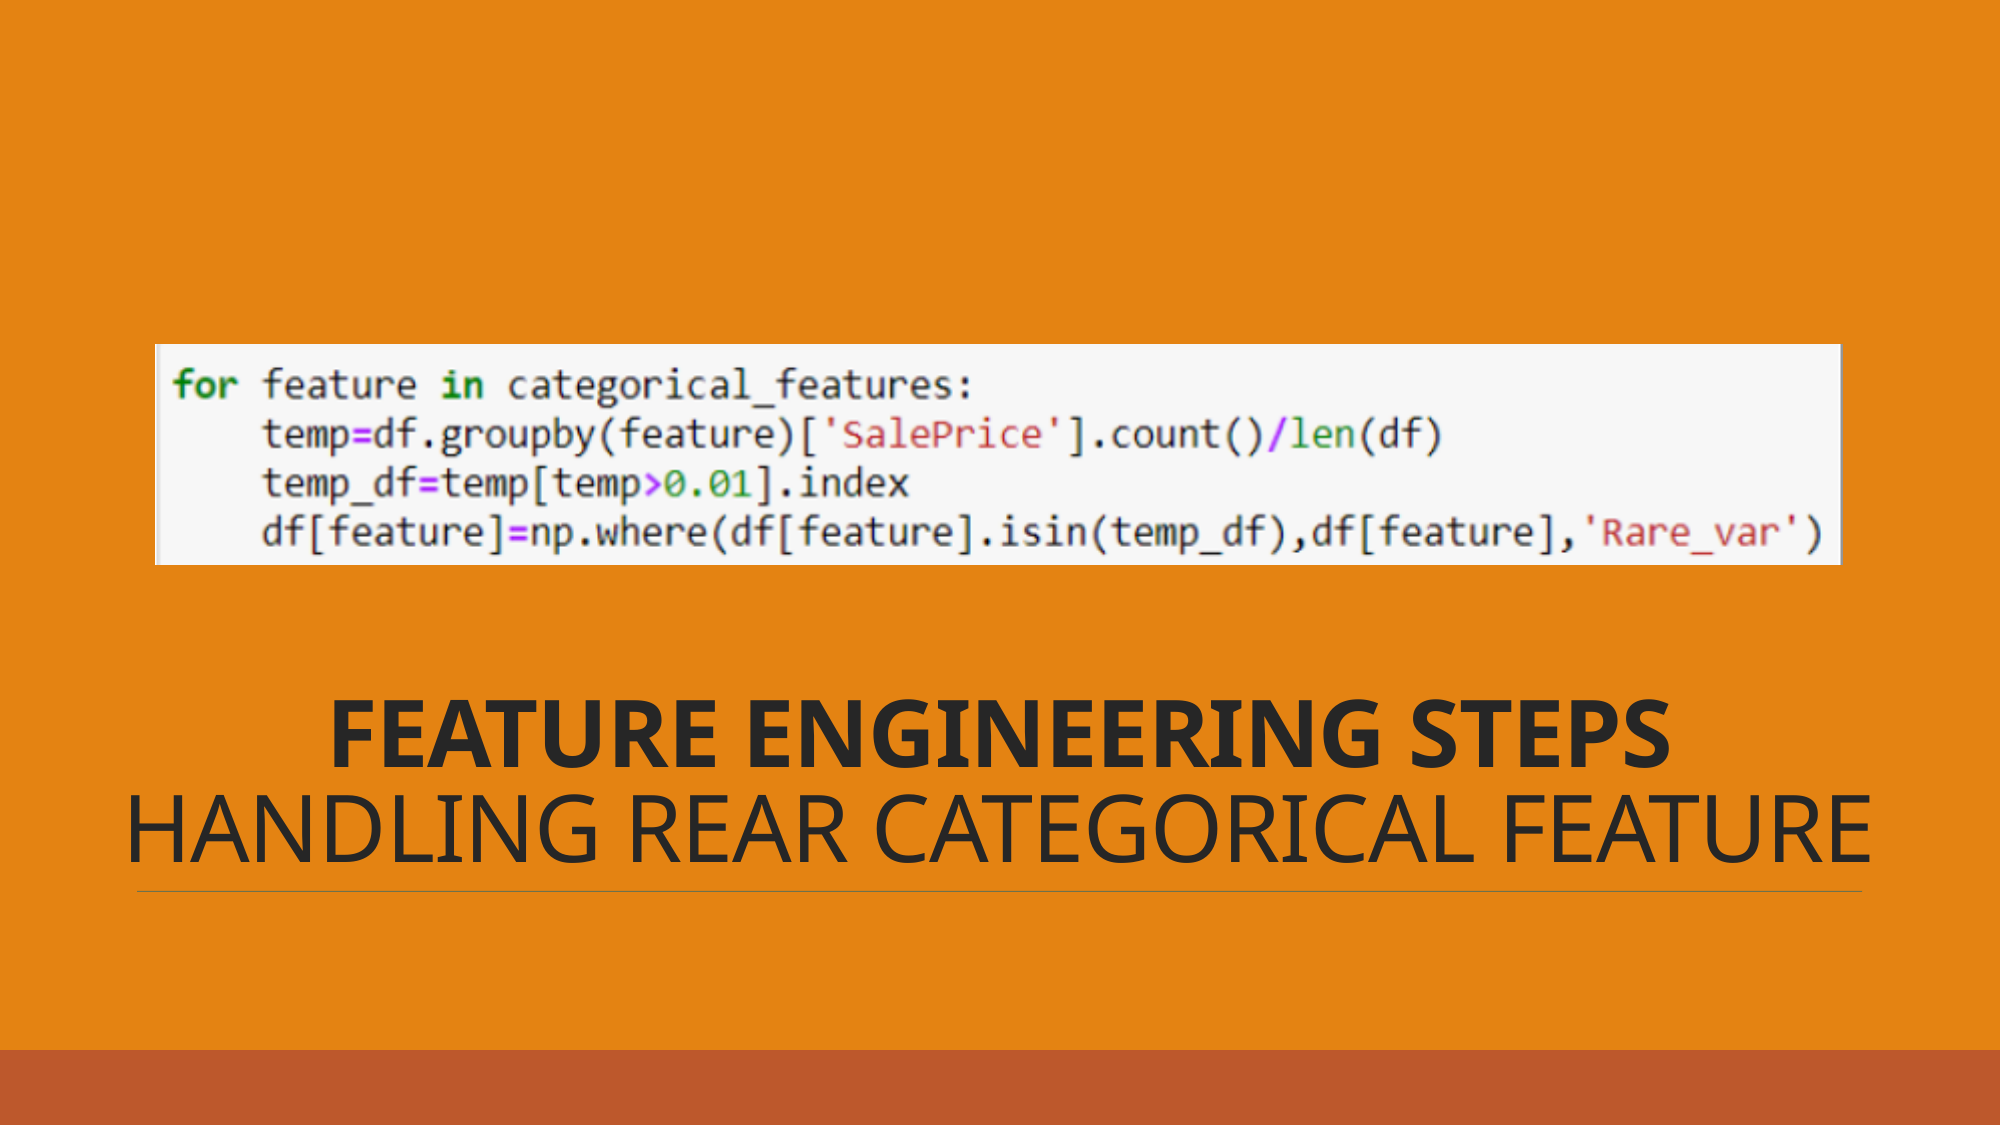

# Feature Engineering Steps Handling rear categorical feature